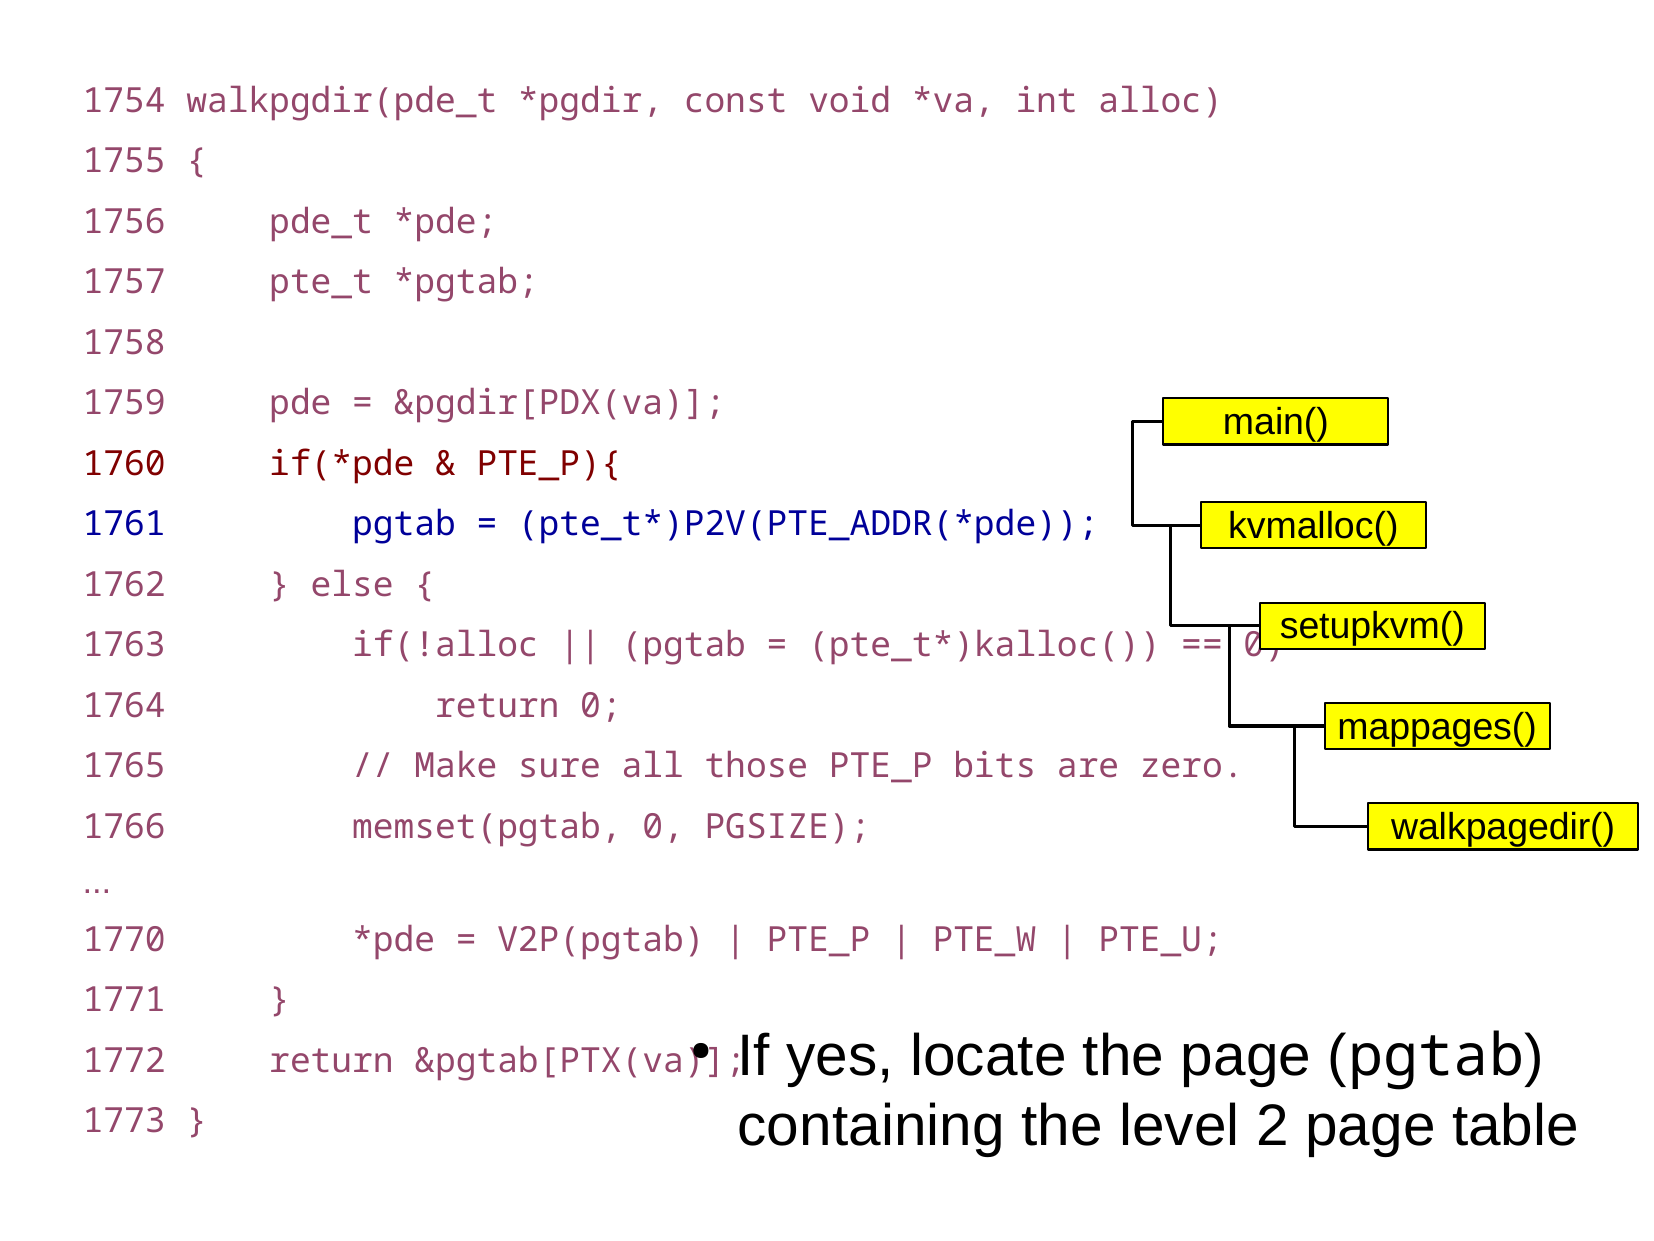

# 1754 walkpgdir(pde_t *pgdir, const void *va, int alloc)
1755 {
1756 pde_t *pde;
1757 pte_t *pgtab;
1758
1759 pde = &pgdir[PDX(va)];
1760 if(*pde & PTE_P){
1761 pgtab = (pte_t*)P2V(PTE_ADDR(*pde));
1762 } else {
1763 if(!alloc || (pgtab = (pte_t*)kalloc()) == 0)
1764 return 0;
1765 // Make sure all those PTE_P bits are zero.
1766 memset(pgtab, 0, PGSIZE);
...
1770 *pde = V2P(pgtab) | PTE_P | PTE_W | PTE_U;
1771 }
1772 return &pgtab[PTX(va)];
1773 }
main()
kvmalloc()
setupkvm()
mappages()
walkpagedir()
If yes, locate the page (pgtab) containing the level 2 page table